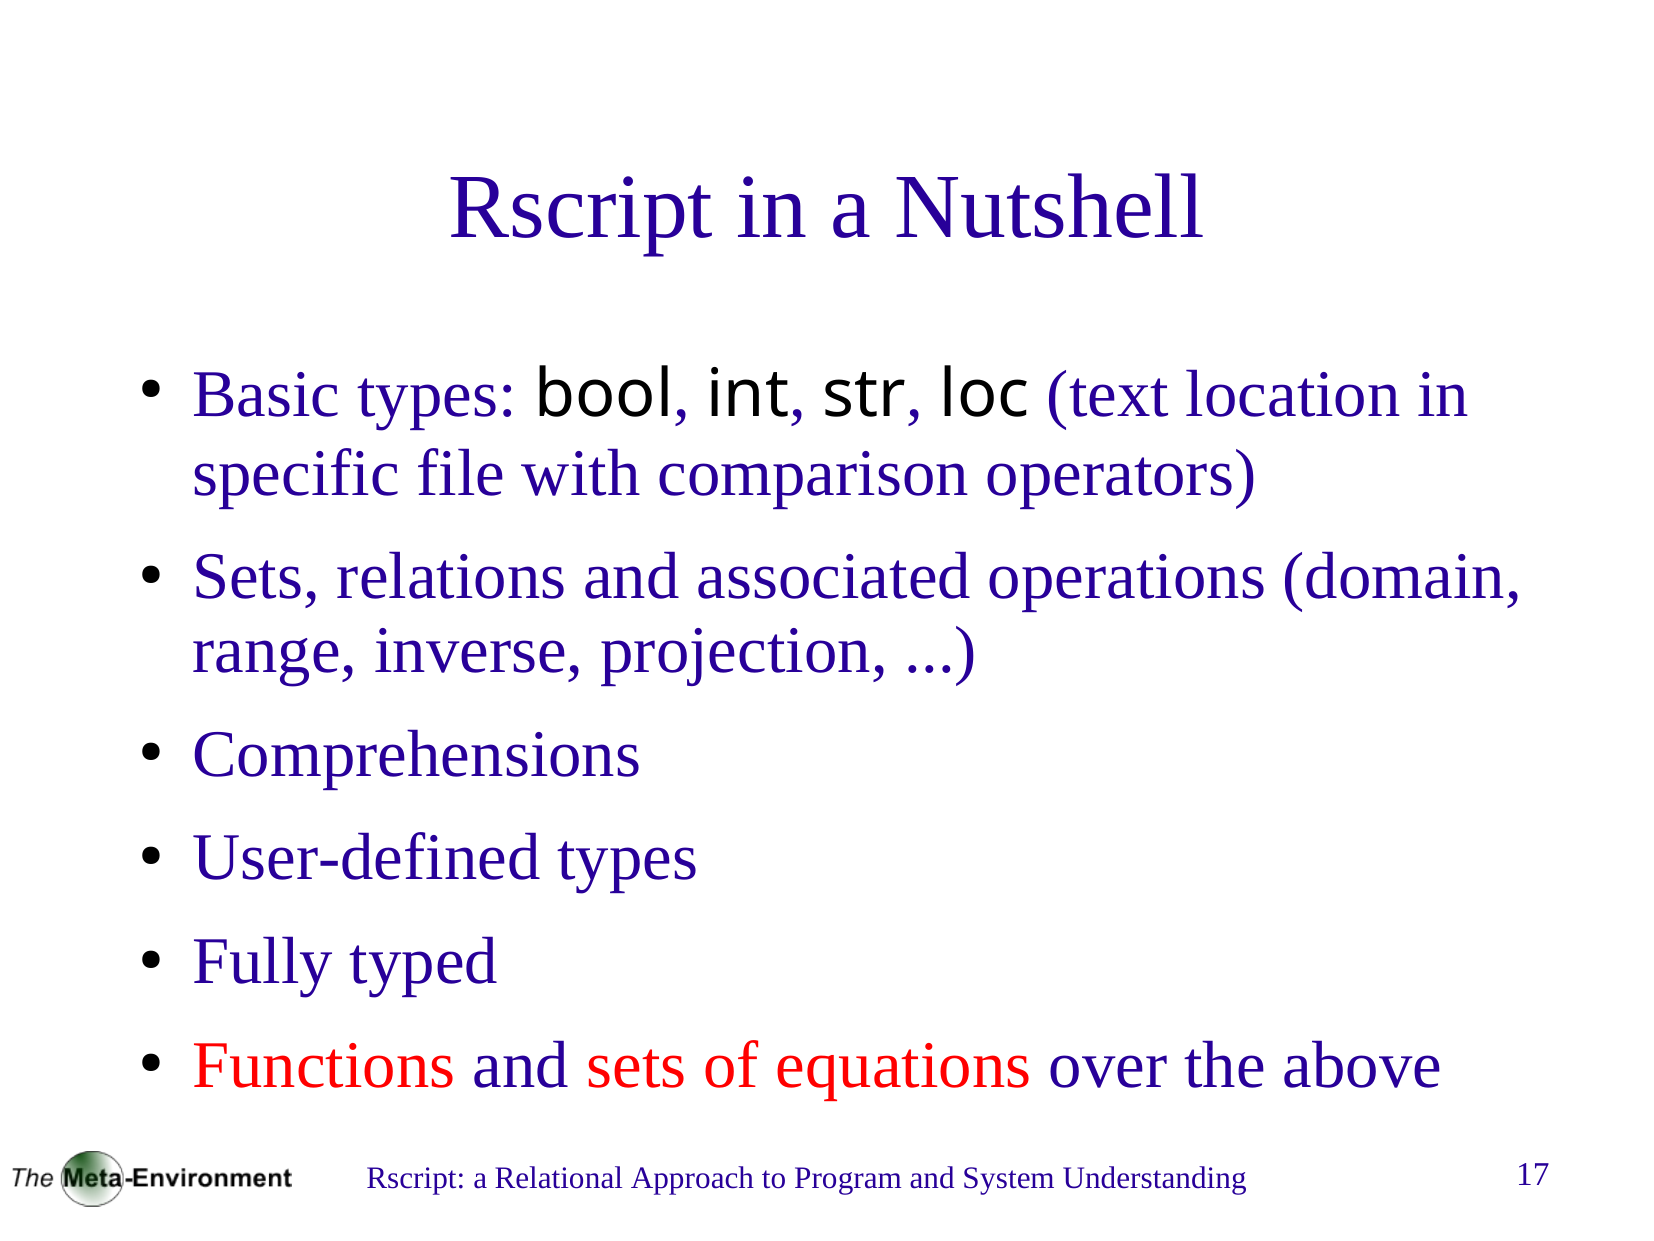

# Rscript in a Nutshell
Basic types: bool, int, str, loc (text location in specific file with comparison operators)
Sets, relations and associated operations (domain, range, inverse, projection, ...)
Comprehensions
User-defined types
Fully typed
Functions and sets of equations over the above